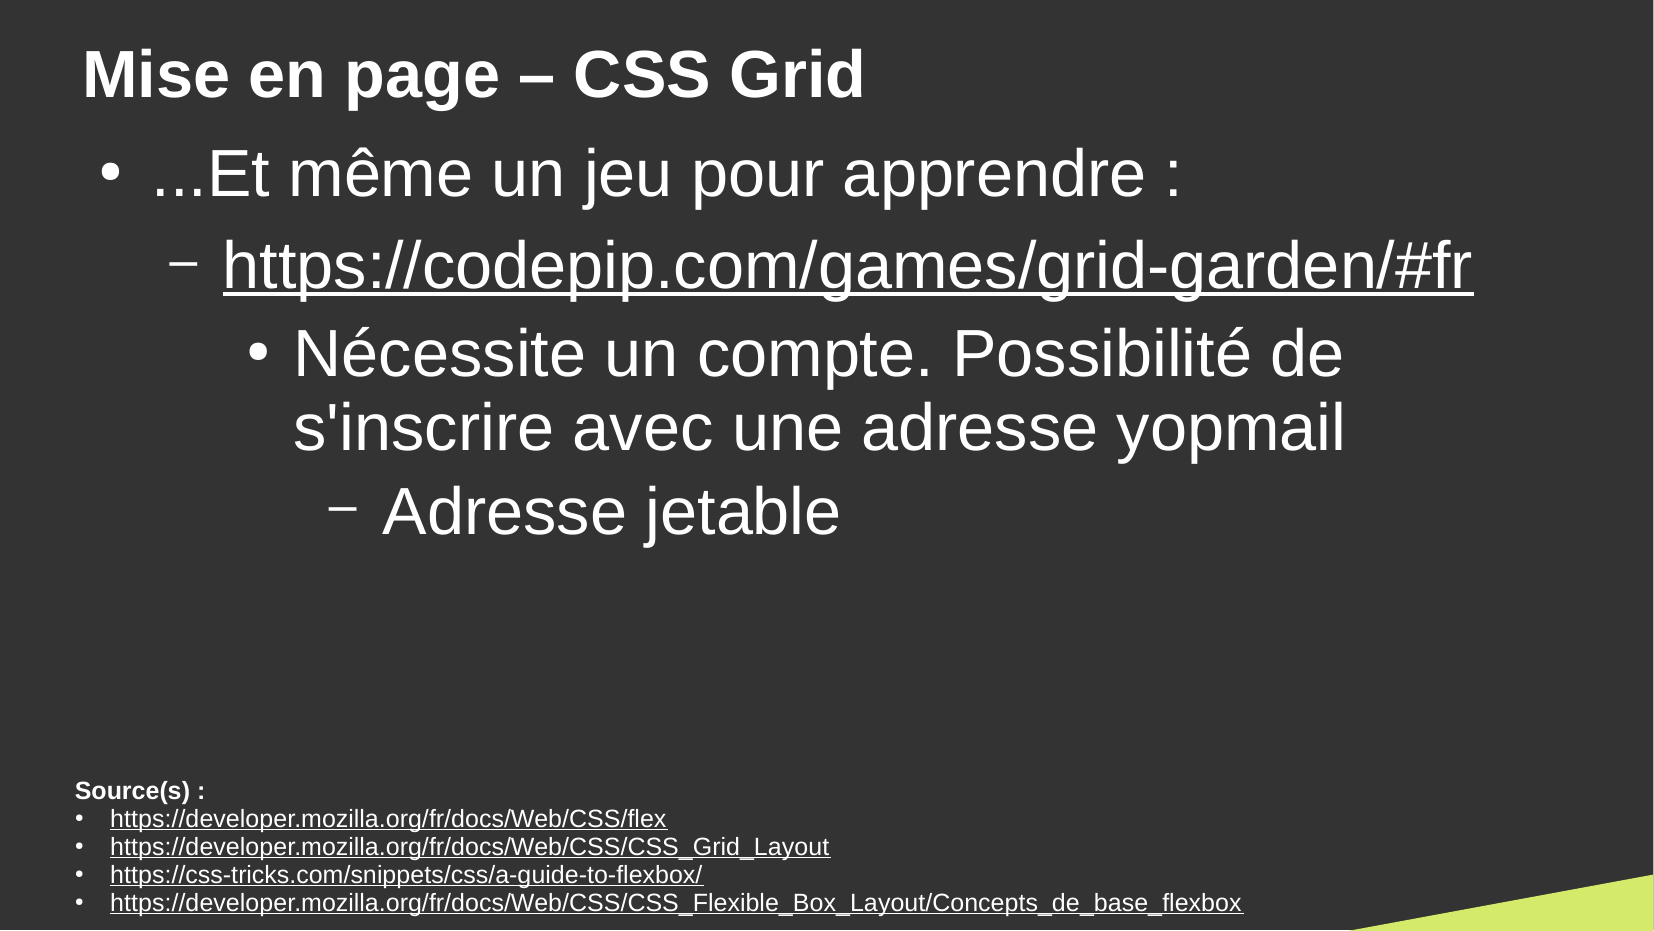

# Mise en page – CSS Grid
...Et même un jeu pour apprendre :
https://codepip.com/games/grid-garden/#fr
Nécessite un compte. Possibilité de s'inscrire avec une adresse yopmail
 Adresse jetable
Source(s) :
https://developer.mozilla.org/fr/docs/Web/CSS/flex
https://developer.mozilla.org/fr/docs/Web/CSS/CSS_Grid_Layout
https://css-tricks.com/snippets/css/a-guide-to-flexbox/
https://developer.mozilla.org/fr/docs/Web/CSS/CSS_Flexible_Box_Layout/Concepts_de_base_flexbox